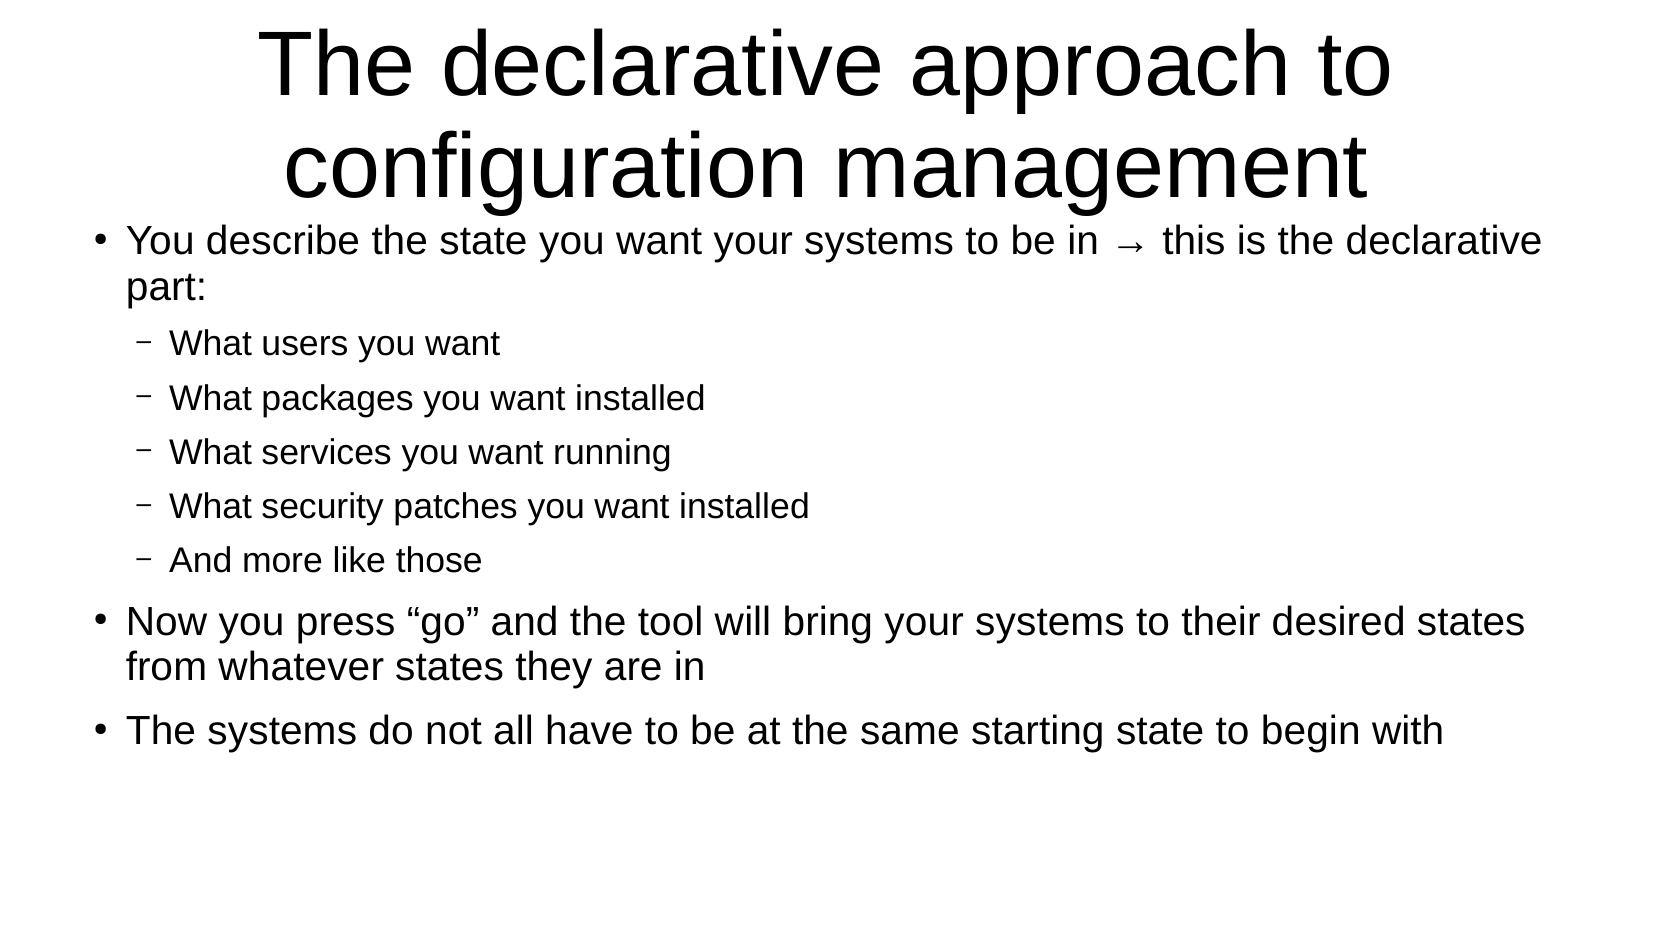

# The declarative approach to configuration management
You describe the state you want your systems to be in → this is the declarative part:
What users you want
What packages you want installed
What services you want running
What security patches you want installed
And more like those
Now you press “go” and the tool will bring your systems to their desired states from whatever states they are in
The systems do not all have to be at the same starting state to begin with